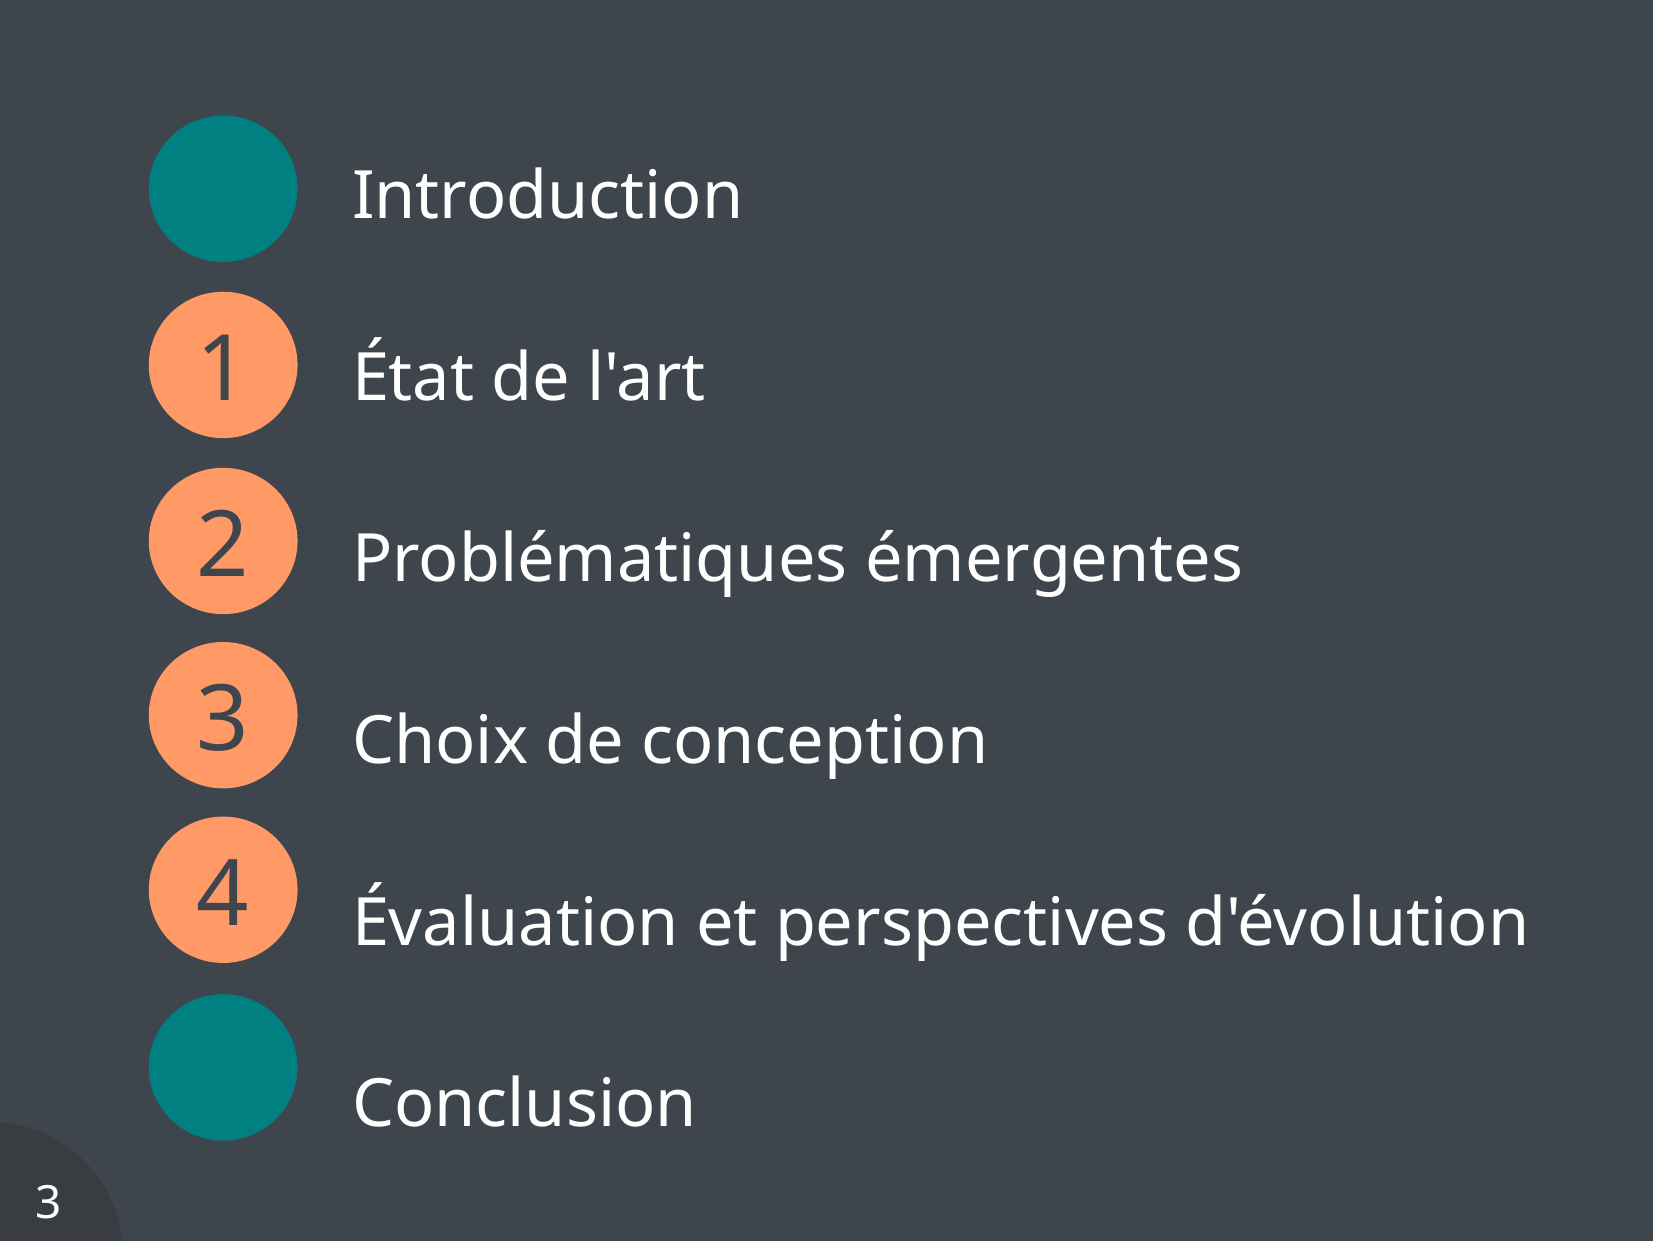

# Introduction État de l'art Problématiques émergentes Choix de conception Évaluation et perspectives d'évolution Conclusion
1
2
3
4
3